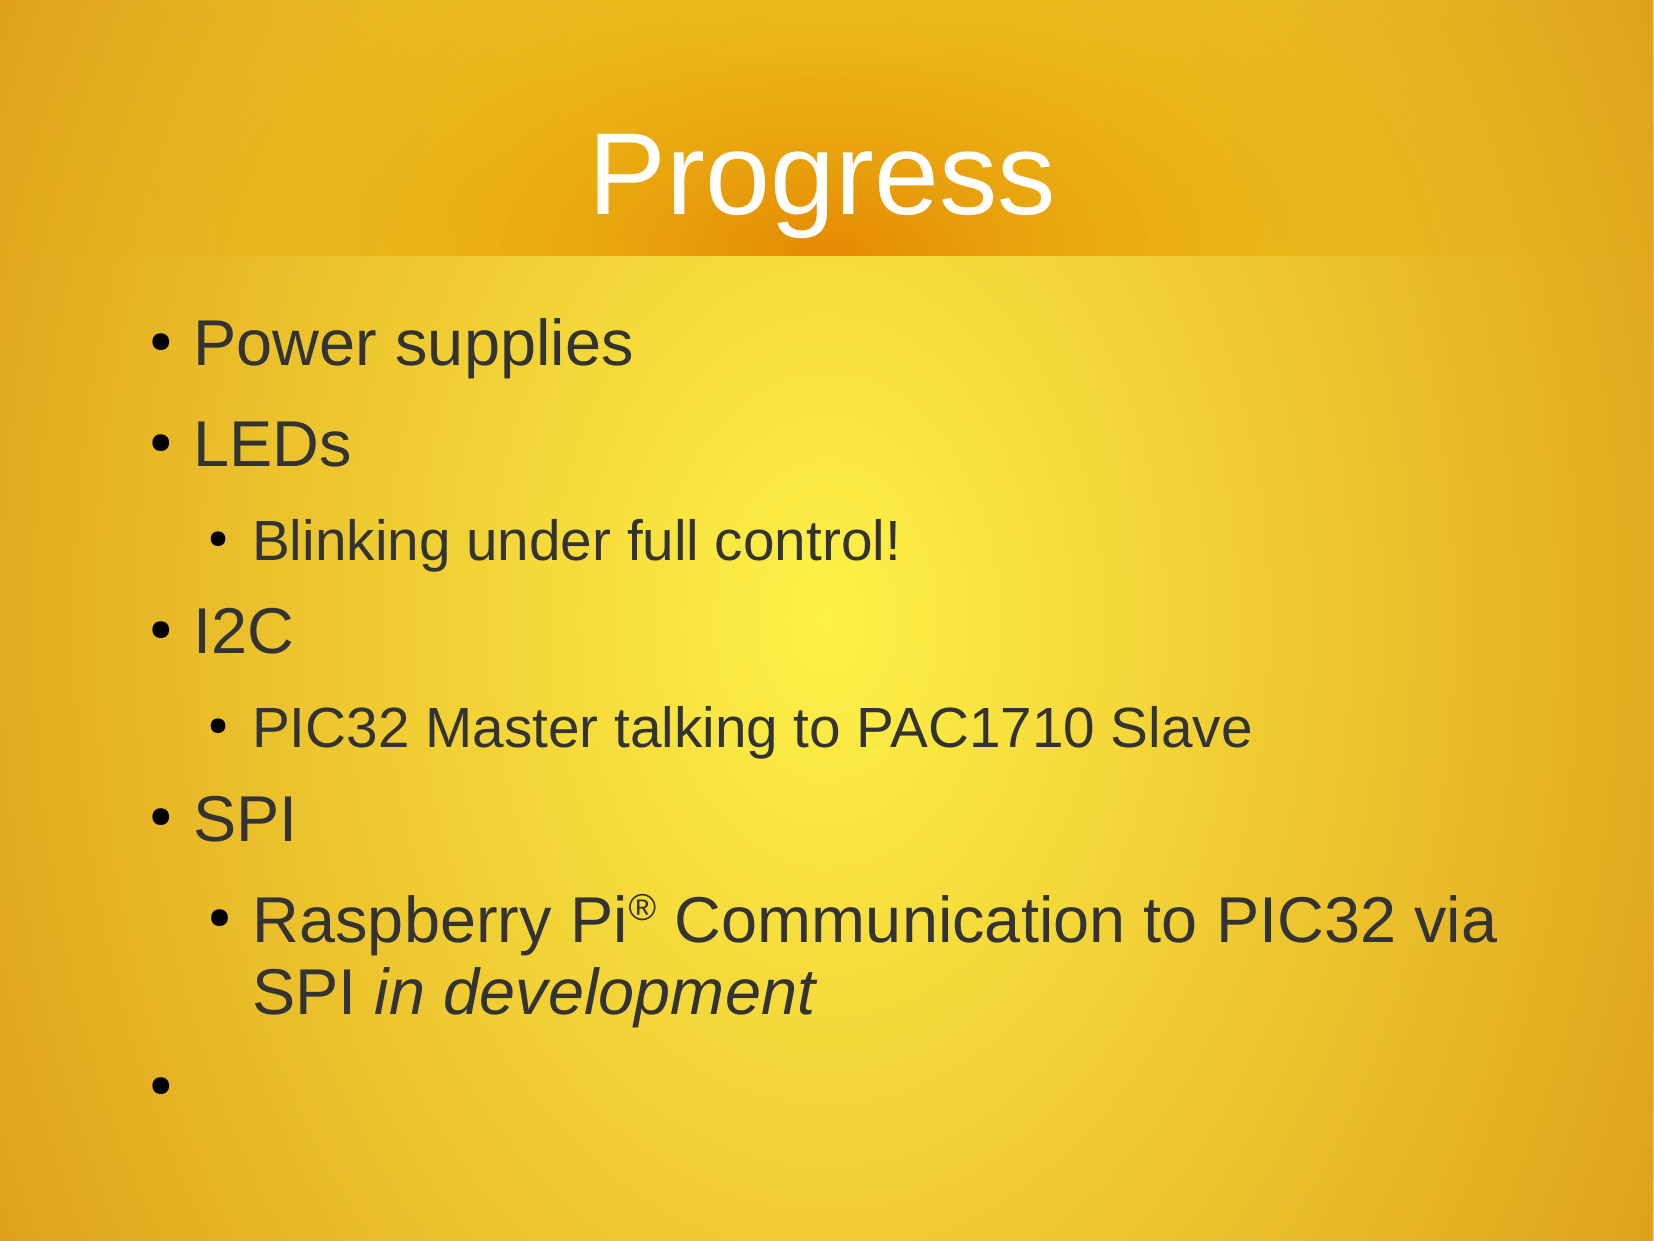

# Progress
Power supplies
LEDs
Blinking under full control!
I2C
PIC32 Master talking to PAC1710 Slave
SPI
Raspberry Pi® Communication to PIC32 via SPI in development